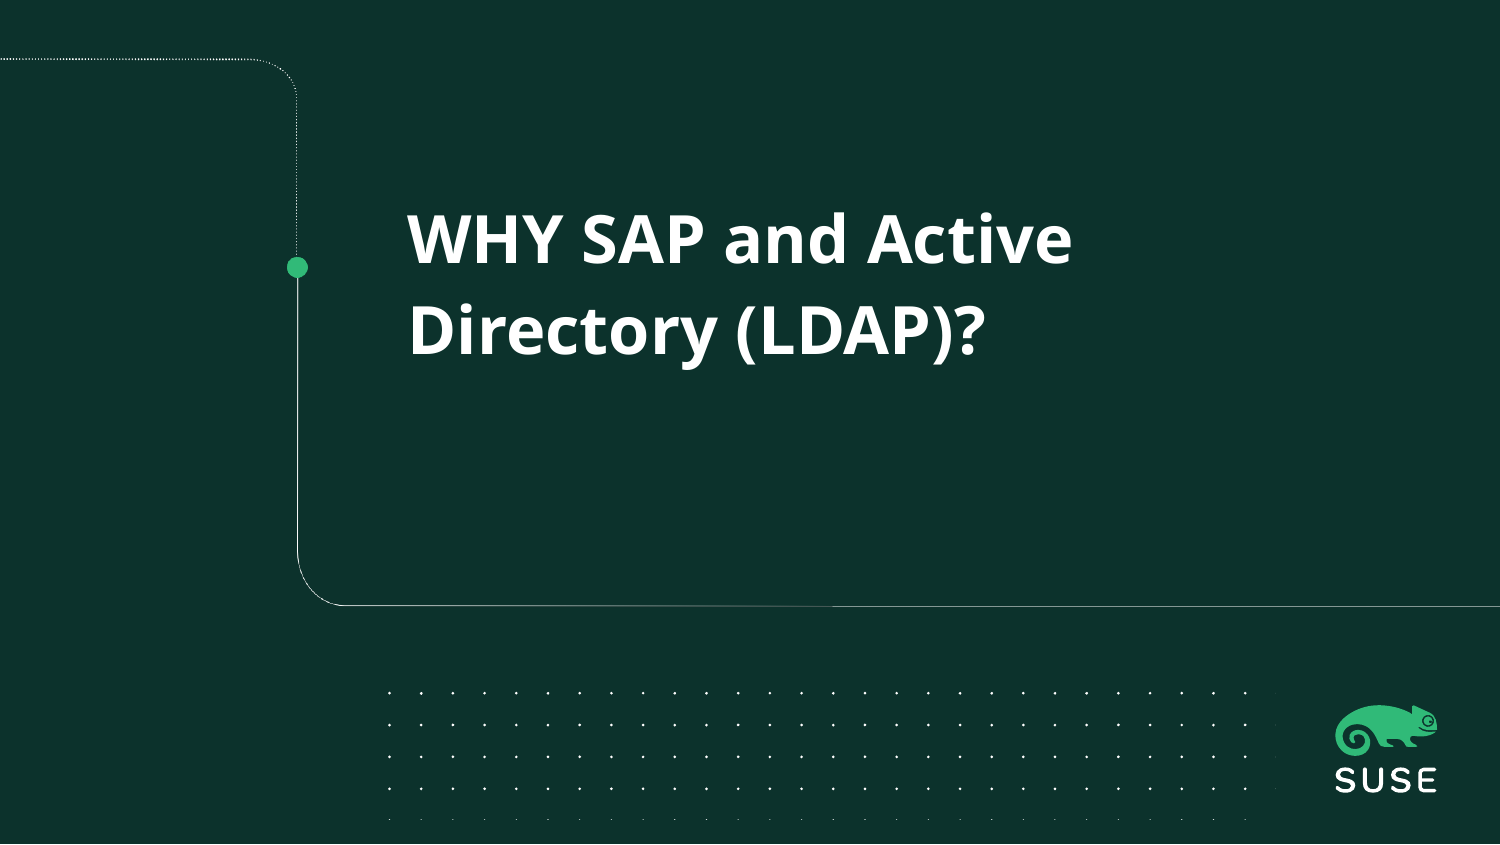

# WHY SAP and Active Directory (LDAP)?